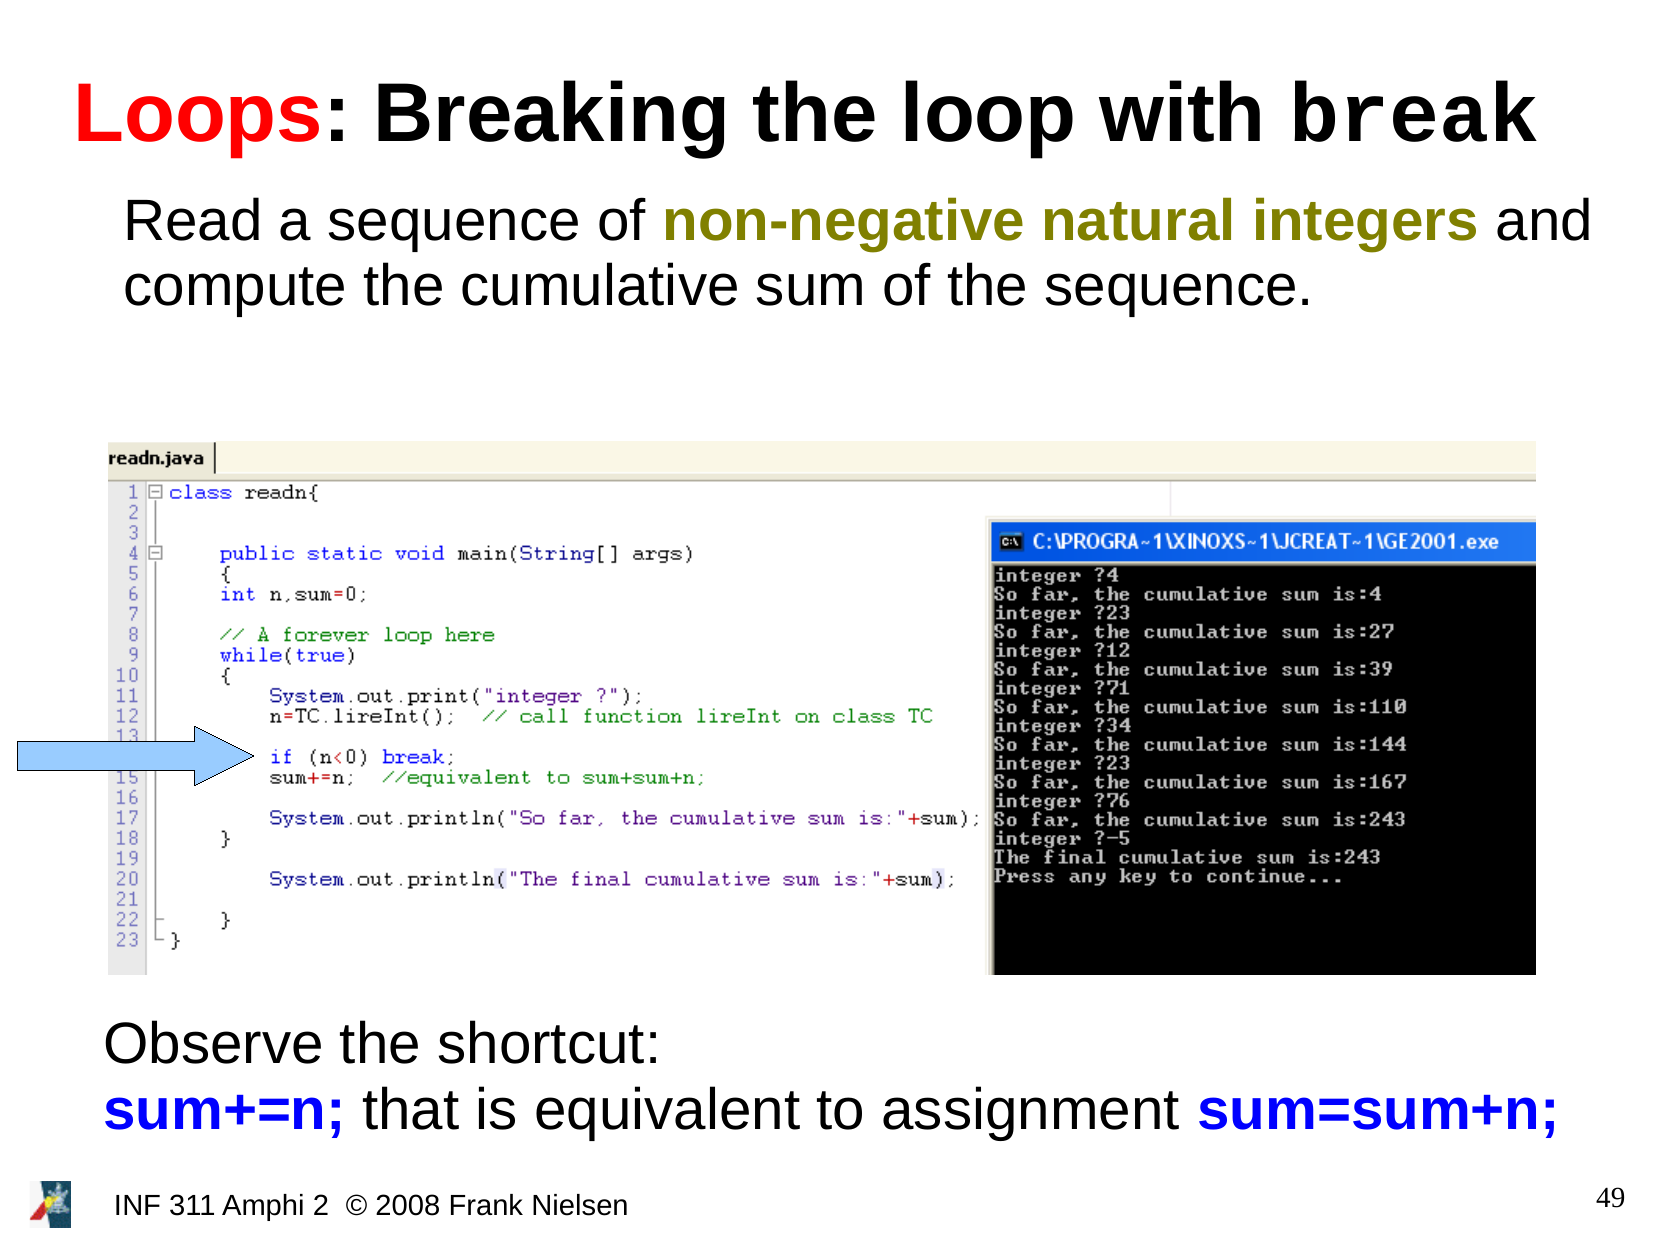

Loops: Breaking the loop with break
Read a sequence of non-negative natural integers and
compute the cumulative sum of the sequence.
Observe the shortcut:
sum+=n; that is equivalent to assignment sum=sum+n;